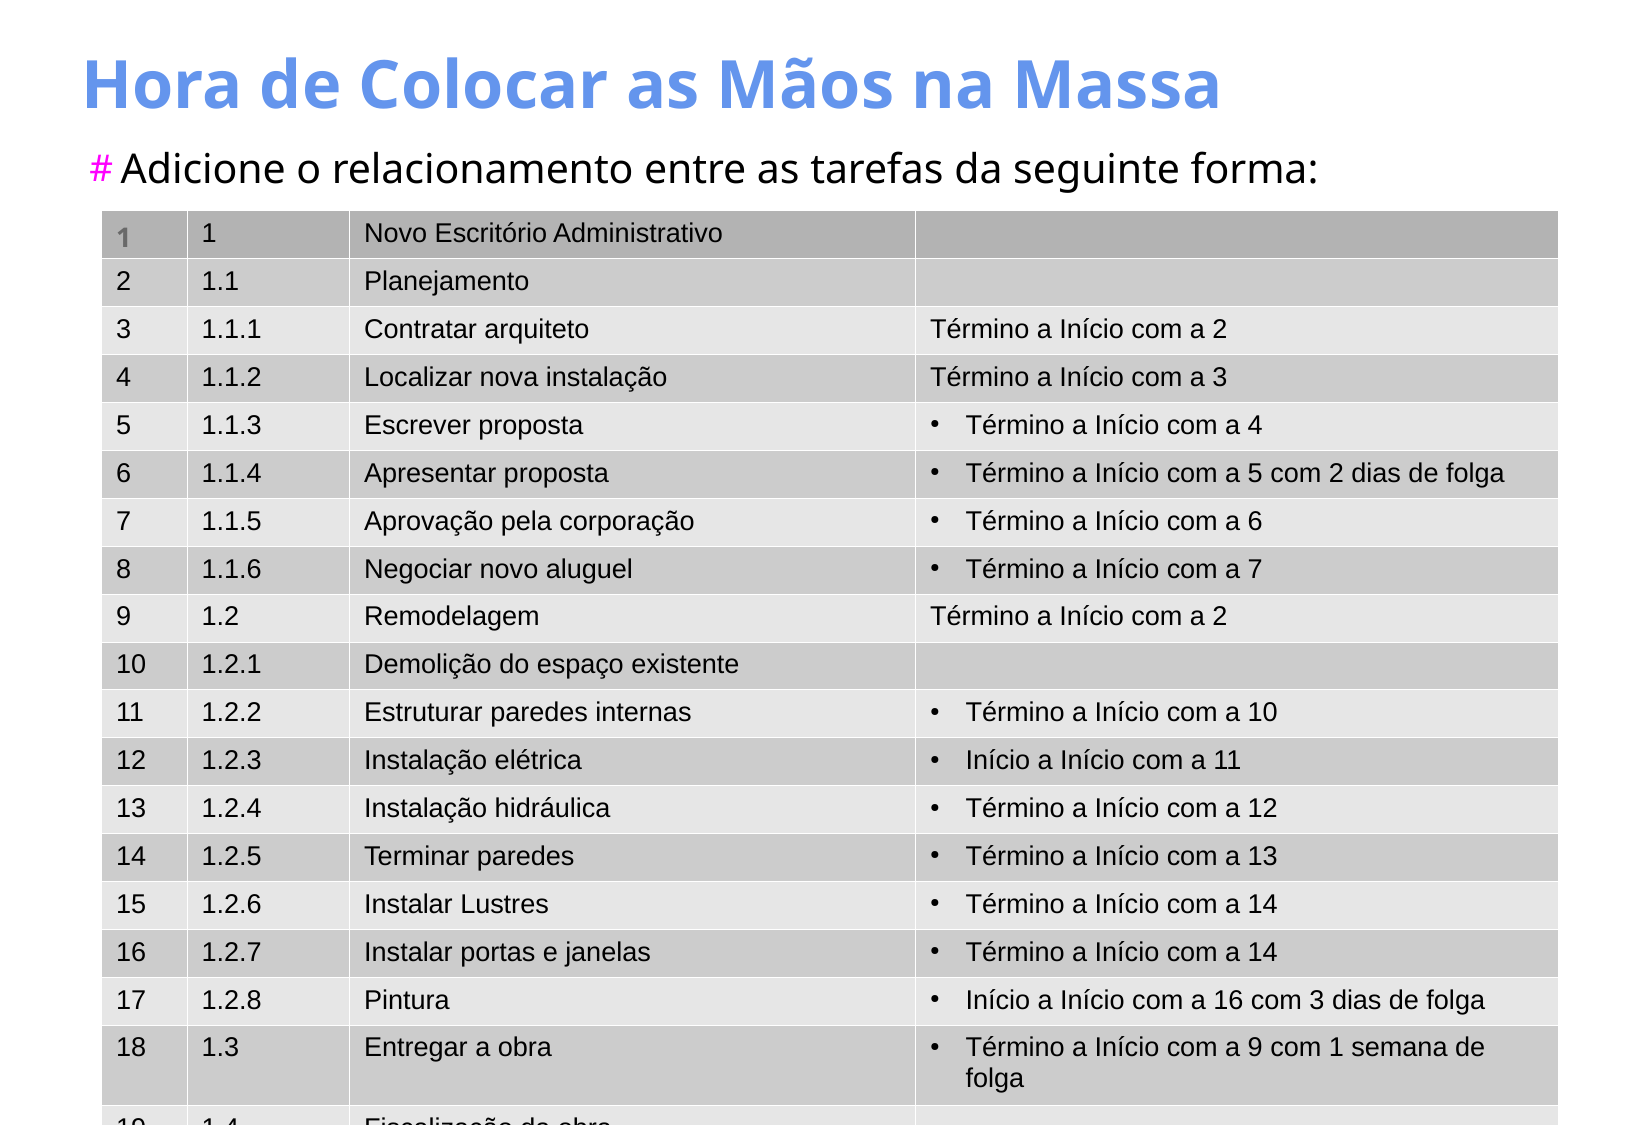

# Hora de Colocar as Mãos na Massa
Adicione o relacionamento entre as tarefas da seguinte forma:
| 1 | 1 | Novo Escritório Administrativo | |
| --- | --- | --- | --- |
| 2 | 1.1 | Planejamento | |
| 3 | 1.1.1 | Contratar arquiteto | Término a Início com a 2 |
| 4 | 1.1.2 | Localizar nova instalação | Término a Início com a 3 |
| 5 | 1.1.3 | Escrever proposta | Término a Início com a 4 |
| 6 | 1.1.4 | Apresentar proposta | Término a Início com a 5 com 2 dias de folga |
| 7 | 1.1.5 | Aprovação pela corporação | Término a Início com a 6 |
| 8 | 1.1.6 | Negociar novo aluguel | Término a Início com a 7 |
| 9 | 1.2 | Remodelagem | Término a Início com a 2 |
| 10 | 1.2.1 | Demolição do espaço existente | |
| 11 | 1.2.2 | Estruturar paredes internas | Término a Início com a 10 |
| 12 | 1.2.3 | Instalação elétrica | Início a Início com a 11 |
| 13 | 1.2.4 | Instalação hidráulica | Término a Início com a 12 |
| 14 | 1.2.5 | Terminar paredes | Término a Início com a 13 |
| 15 | 1.2.6 | Instalar Lustres | Término a Início com a 14 |
| 16 | 1.2.7 | Instalar portas e janelas | Término a Início com a 14 |
| 17 | 1.2.8 | Pintura | Início a Início com a 16 com 3 dias de folga |
| 18 | 1.3 | Entregar a obra | Término a Início com a 9 com 1 semana de folga |
| 19 | 1.4 | Fiscalização da obra | |